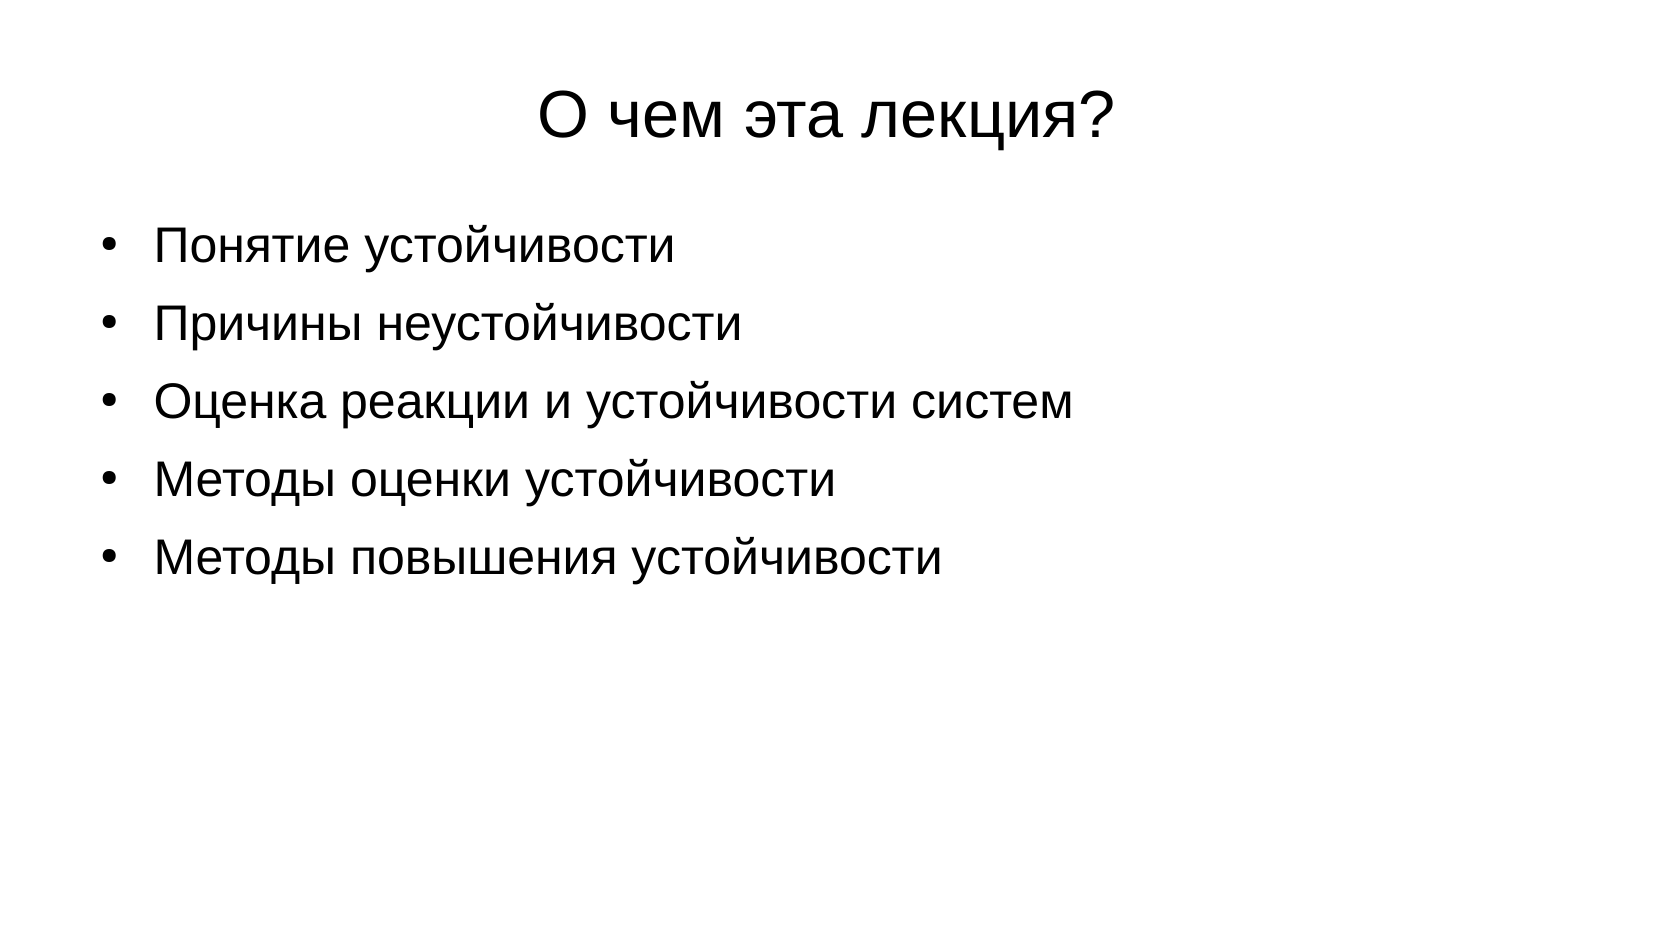

# О чем эта лекция?
Понятие устойчивости
Причины неустойчивости
Оценка реакции и устойчивости систем
Методы оценки устойчивости
Методы повышения устойчивости